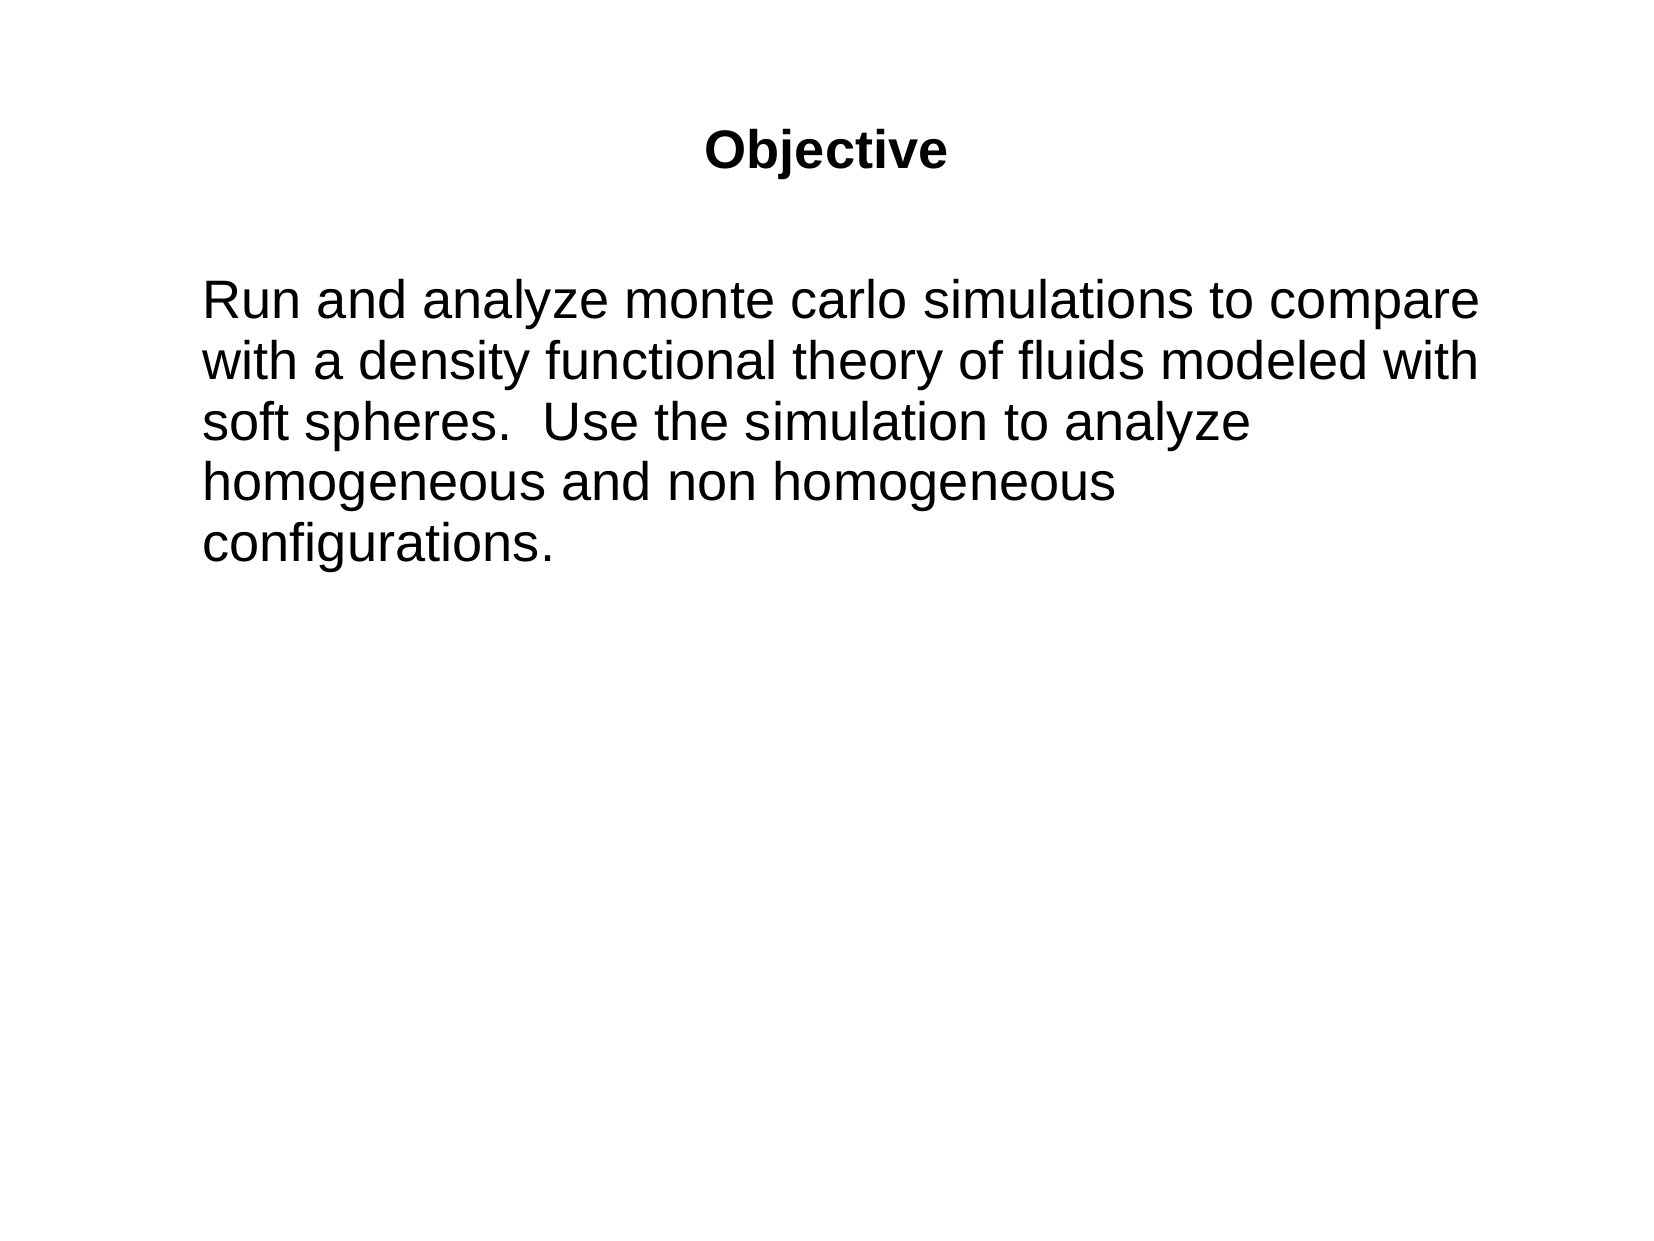

Objective
Run and analyze monte carlo simulations to compare with a density functional theory of fluids modeled with soft spheres. Use the simulation to analyze homogeneous and non homogeneous configurations.